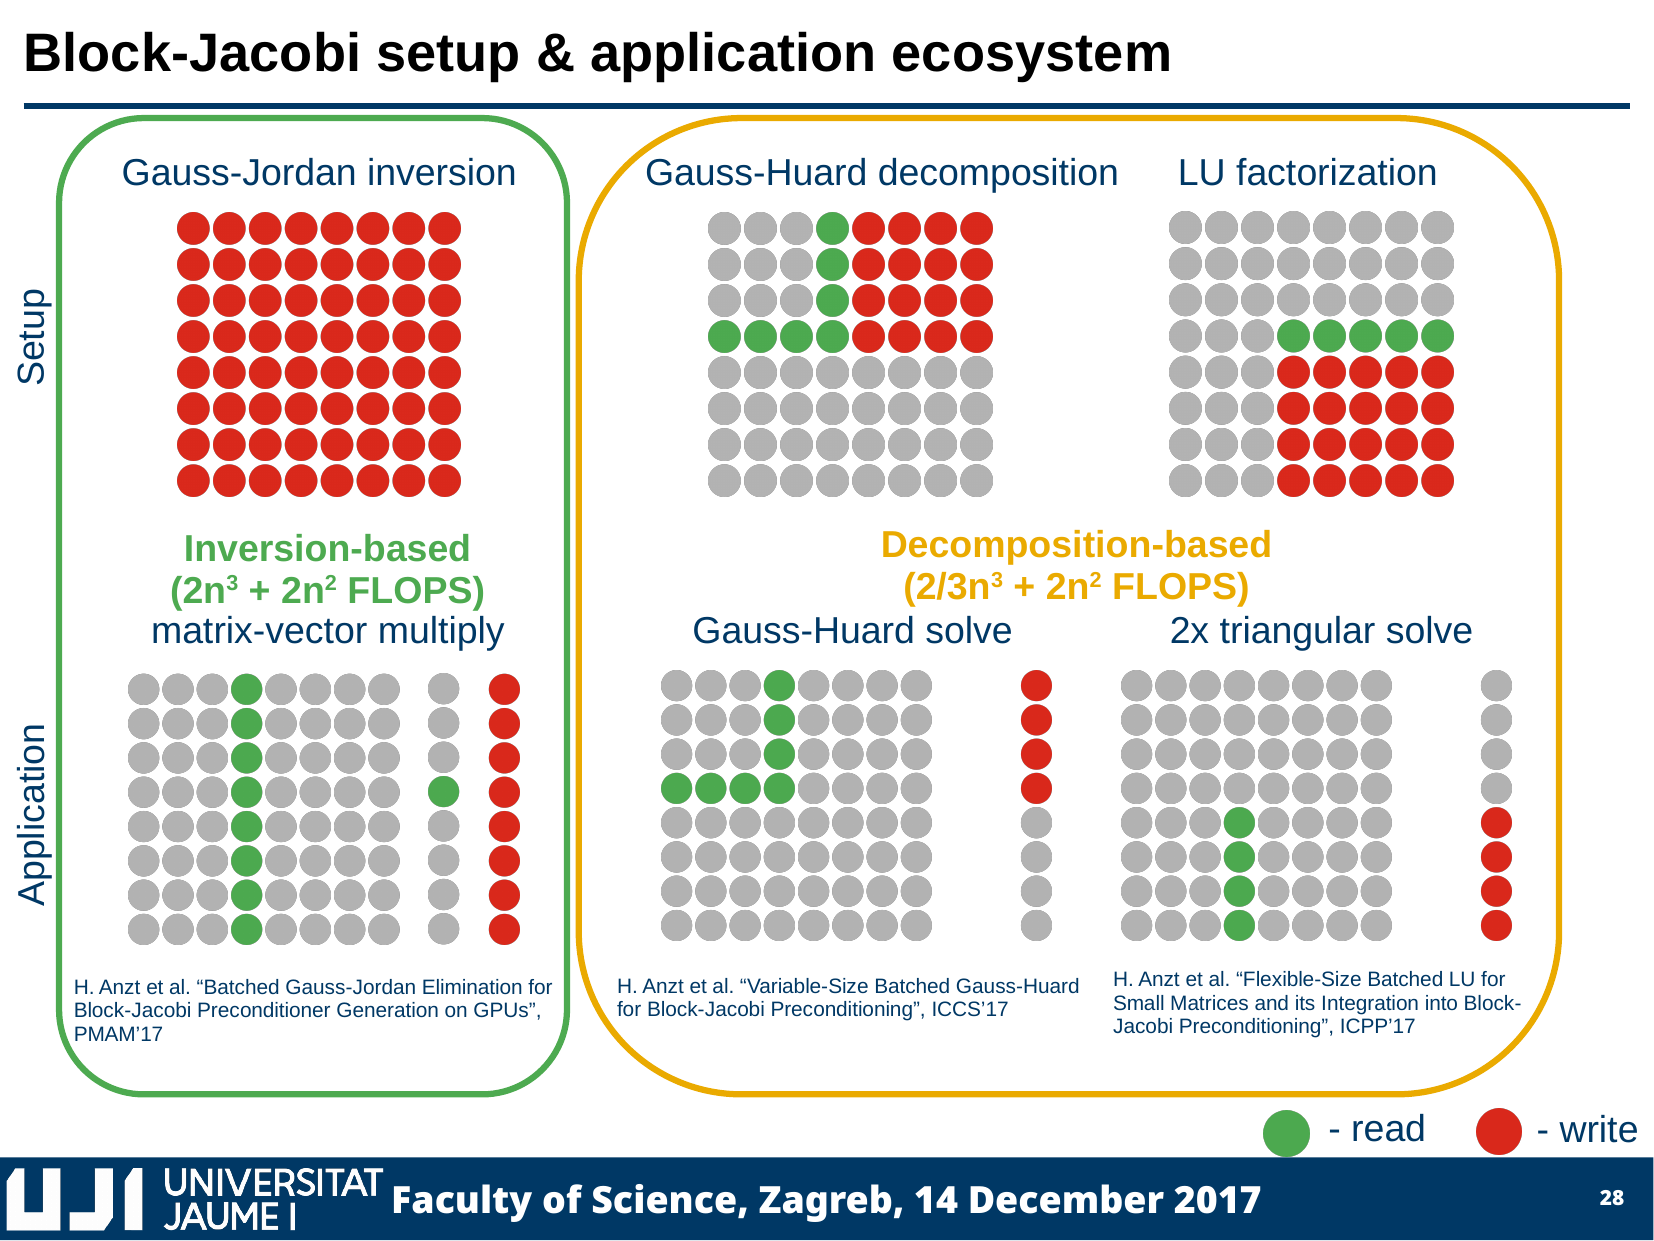

# Block-Jacobi setup & application ecosystem
Gauss-Jordan inversion
Gauss-Huard decomposition
LU factorization
Setup
Decomposition-based
(2/3n3 + 2n2 FLOPS)
Inversion-based
(2n3 + 2n2 FLOPS)
matrix-vector multiply
Gauss-Huard solve
2x triangular solve
Application
H. Anzt et al. “Flexible-Size Batched LU for Small Matrices and its Integration into Block-Jacobi Preconditioning”, ICPP’17
H. Anzt et al. “Variable-Size Batched Gauss-Huard for Block-Jacobi Preconditioning”, ICCS’17
H. Anzt et al. “Batched Gauss-Jordan Elimination for
Block-Jacobi Preconditioner Generation on GPUs”, PMAM’17
- read
- write
Faculty of Science, Zagreb, 14 December 2017
28